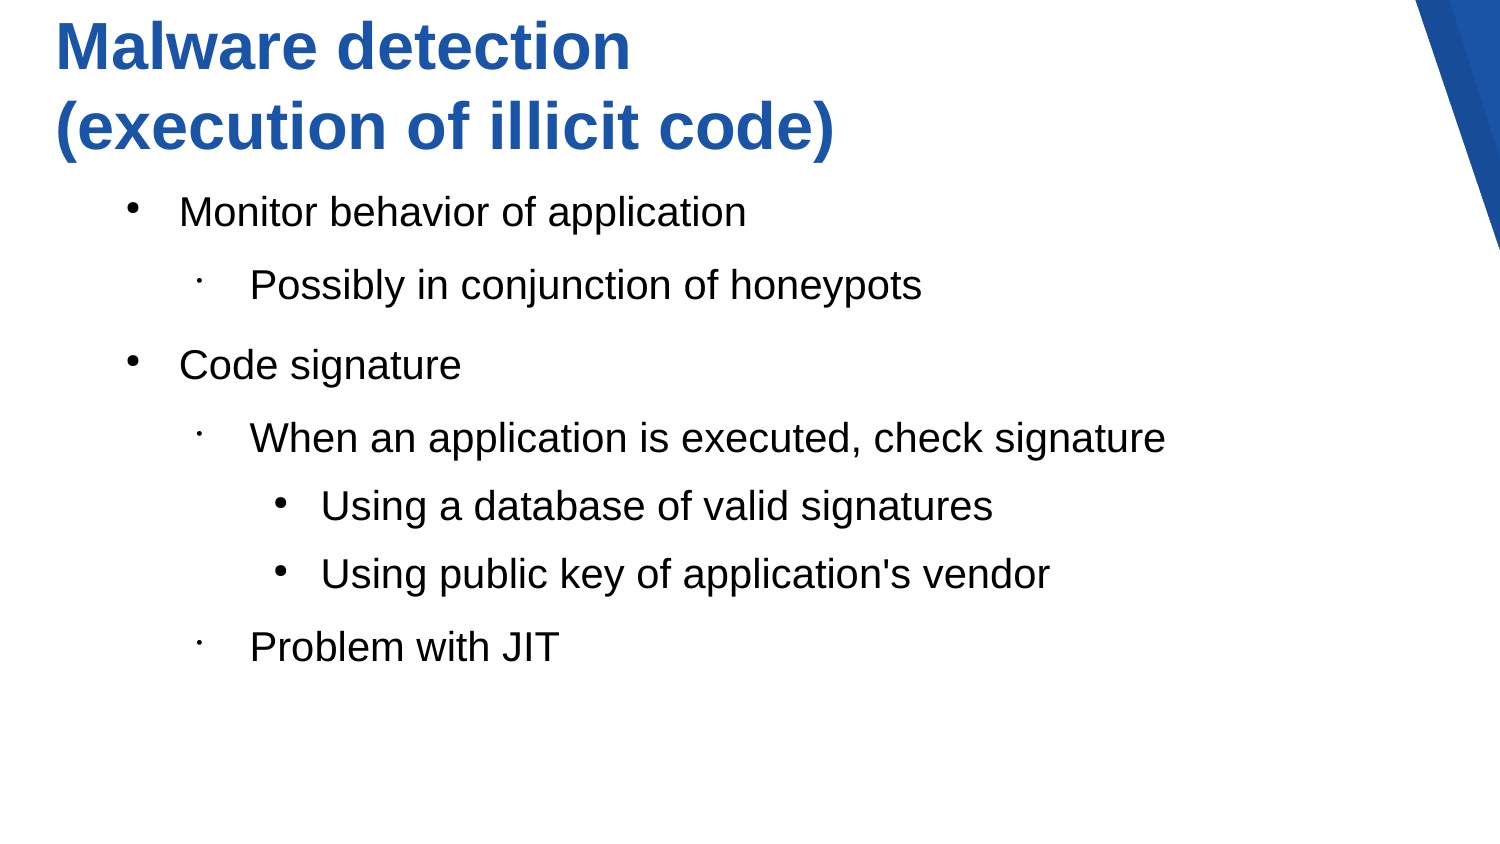

# Malware detection (execution of illicit code)
Monitor behavior of application
Possibly in conjunction of honeypots
Code signature
When an application is executed, check signature
Using a database of valid signatures
Using public key of application's vendor
Problem with JIT